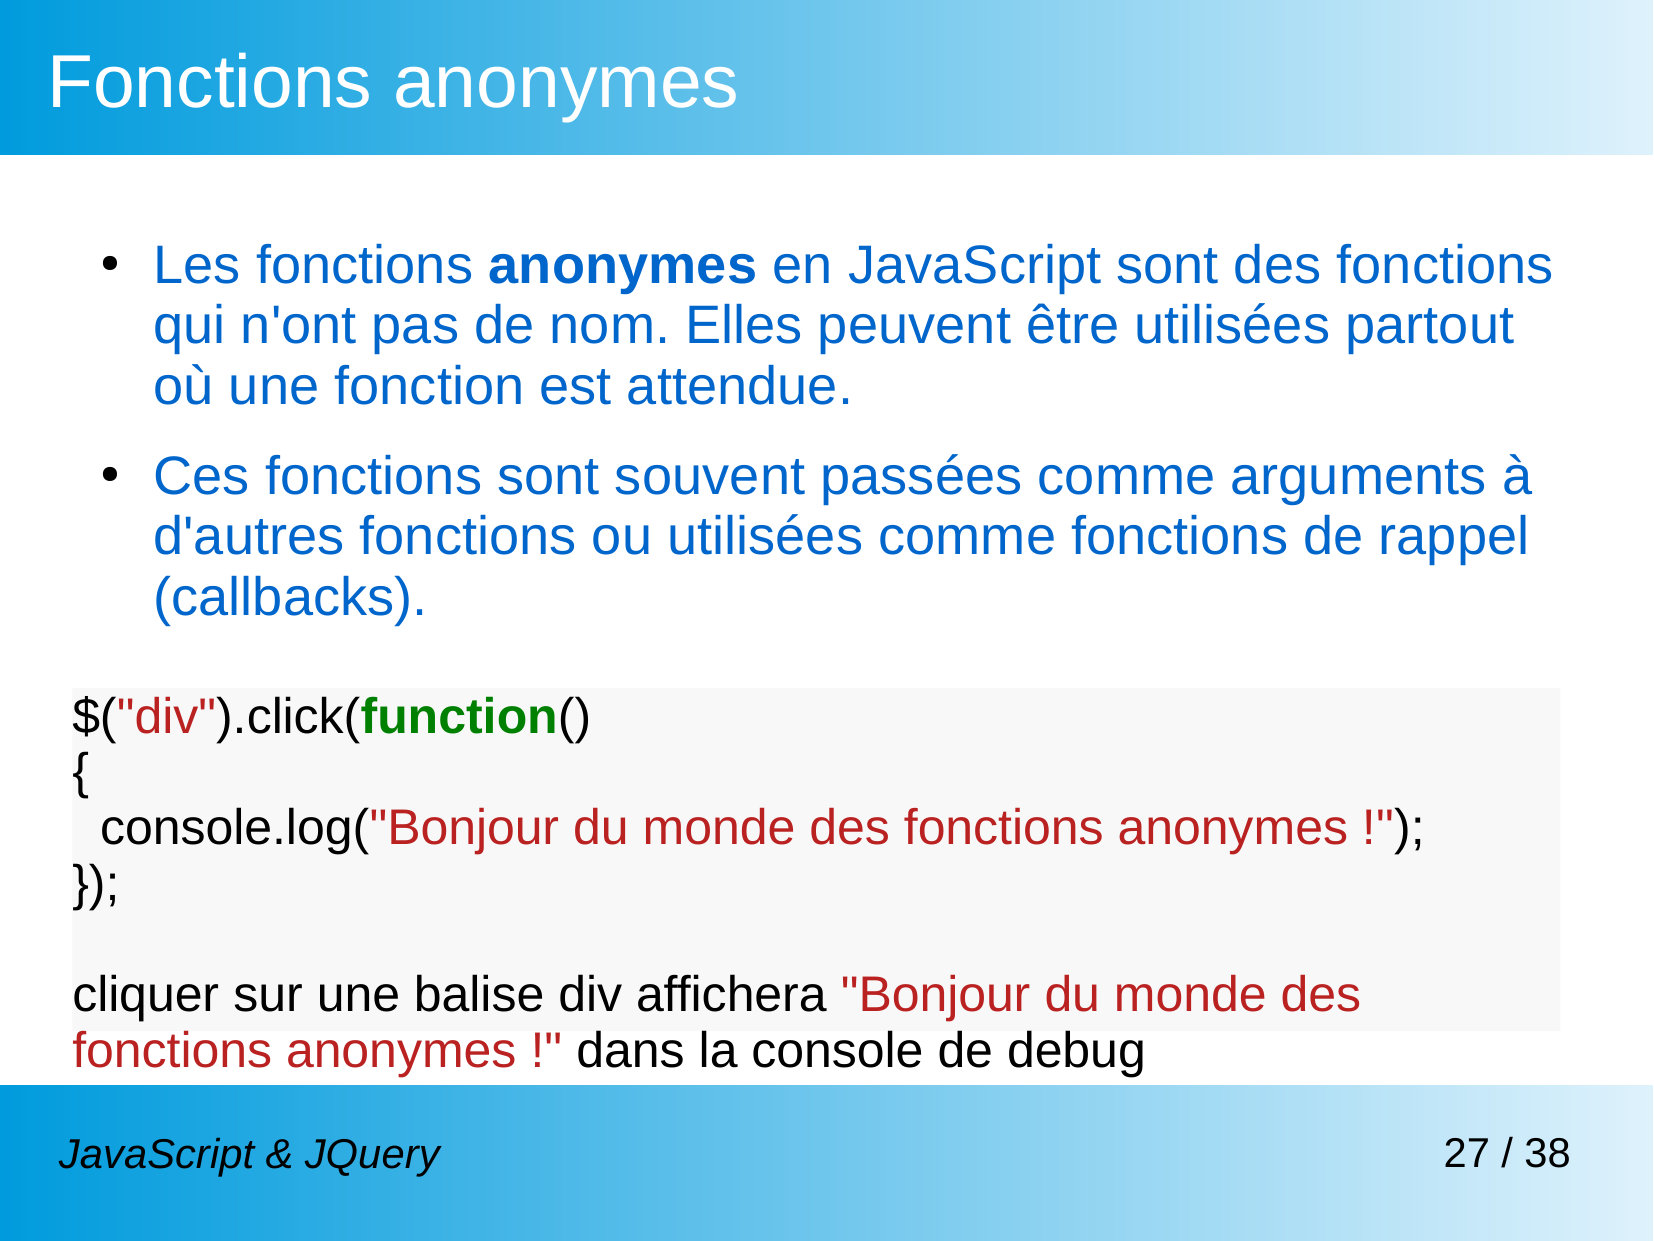

# Fonctions anonymes
Les fonctions anonymes en JavaScript sont des fonctions qui n'ont pas de nom. Elles peuvent être utilisées partout où une fonction est attendue.
Ces fonctions sont souvent passées comme arguments à d'autres fonctions ou utilisées comme fonctions de rappel (callbacks).
$("div").click(function()
{
 console.log("Bonjour du monde des fonctions anonymes !");
});
cliquer sur une balise div affichera "Bonjour du monde des fonctions anonymes !" dans la console de debug